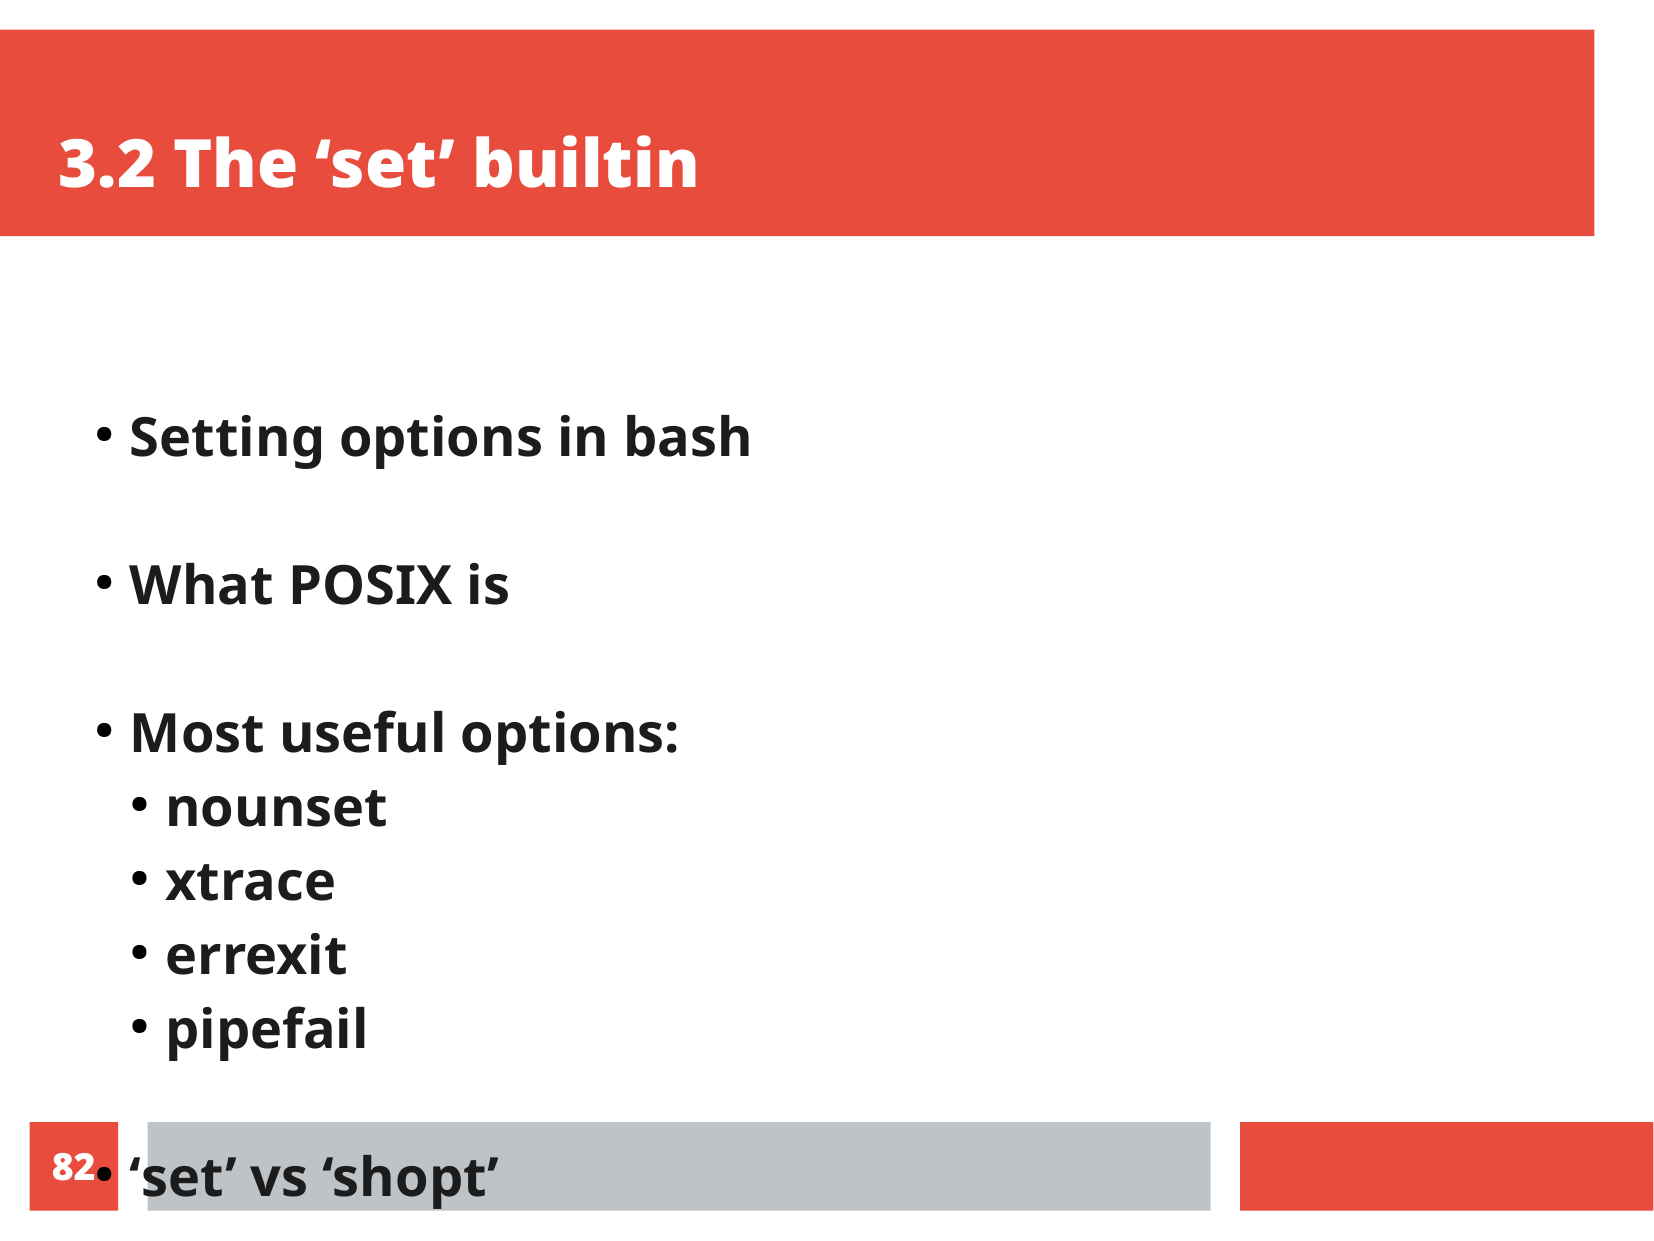

# 3.2 The ‘set’ builtin
Setting options in bash
What POSIX is
Most useful options:
nounset
xtrace
errexit
pipefail
‘set’ vs ‘shopt’
82